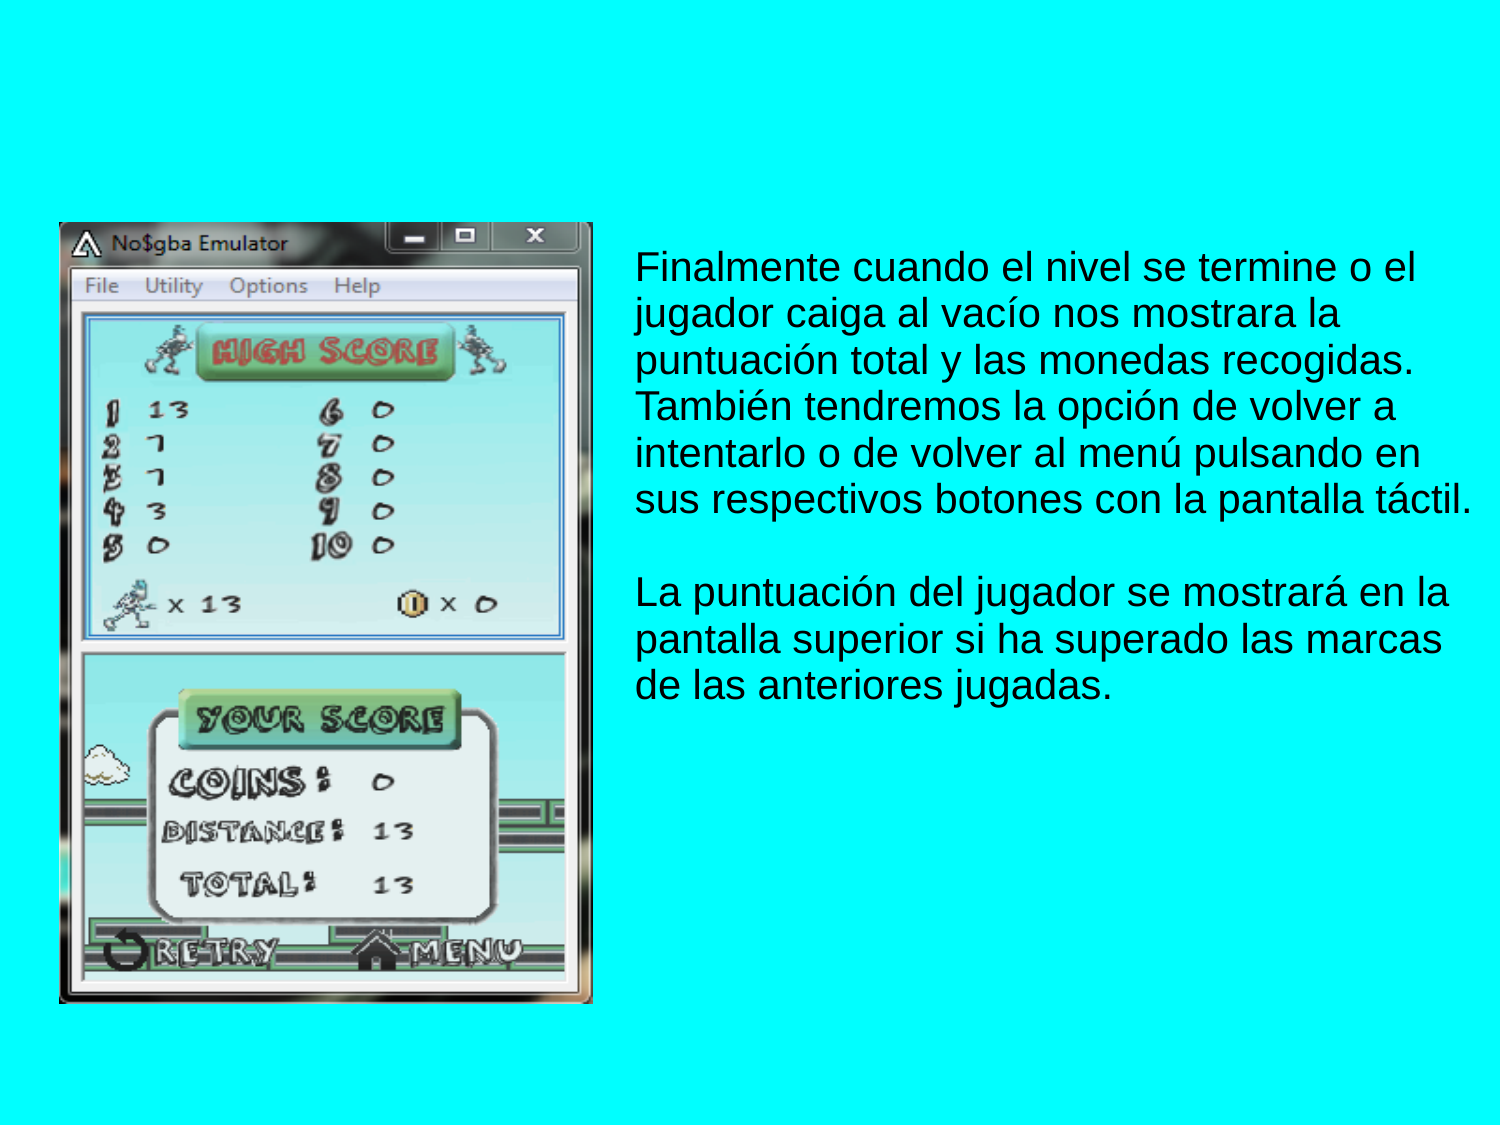

Finalmente cuando el nivel se termine o el jugador caiga al vacío nos mostrara la puntuación total y las monedas recogidas. También tendremos la opción de volver a intentarlo o de volver al menú pulsando en sus respectivos botones con la pantalla táctil.
La puntuación del jugador se mostrará en la pantalla superior si ha superado las marcas de las anteriores jugadas.
#